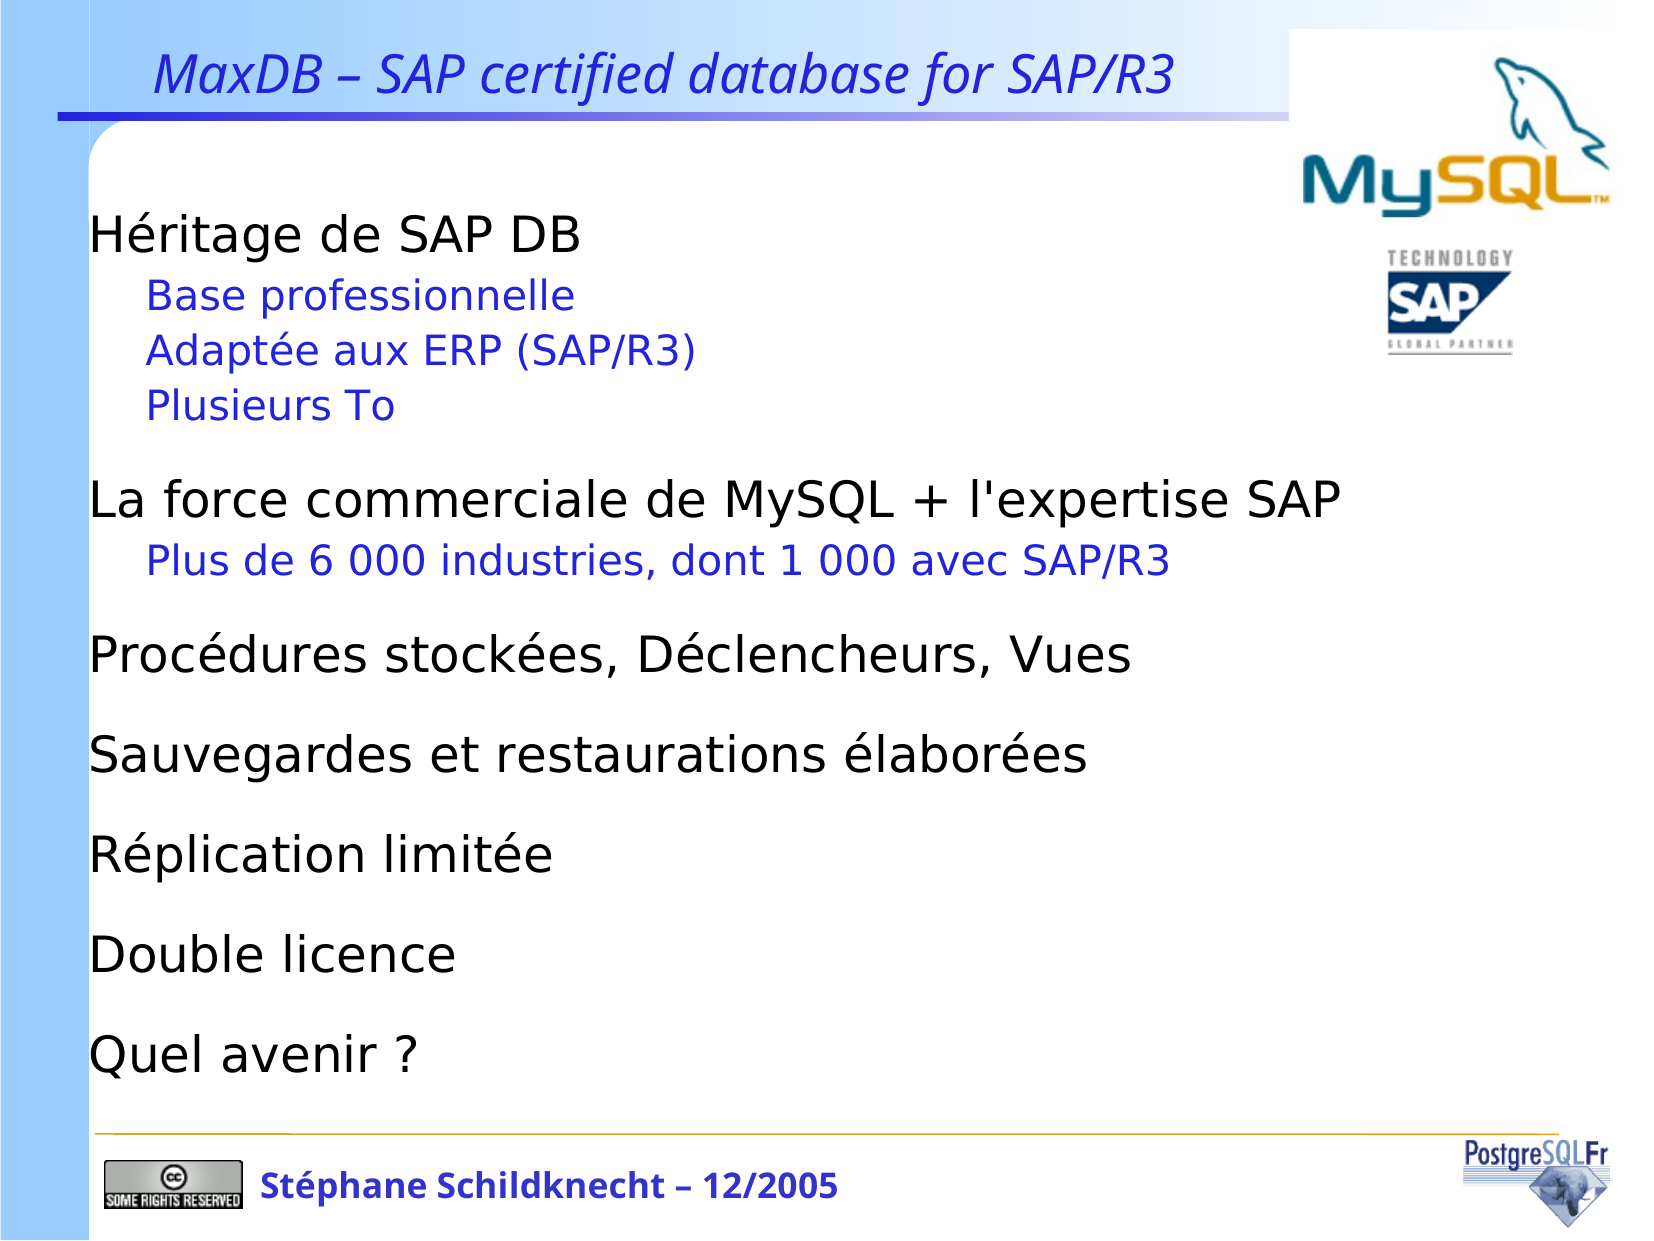

# MaxDB – SAP certified database for SAP/R3
Héritage de SAP DB
Base professionnelle
Adaptée aux ERP (SAP/R3)
Plusieurs To
La force commerciale de MySQL + l'expertise SAP
Plus de 6 000 industries, dont 1 000 avec SAP/R3
Procédures stockées, Déclencheurs, Vues
Sauvegardes et restaurations élaborées
Réplication limitée
Double licence
Quel avenir ?